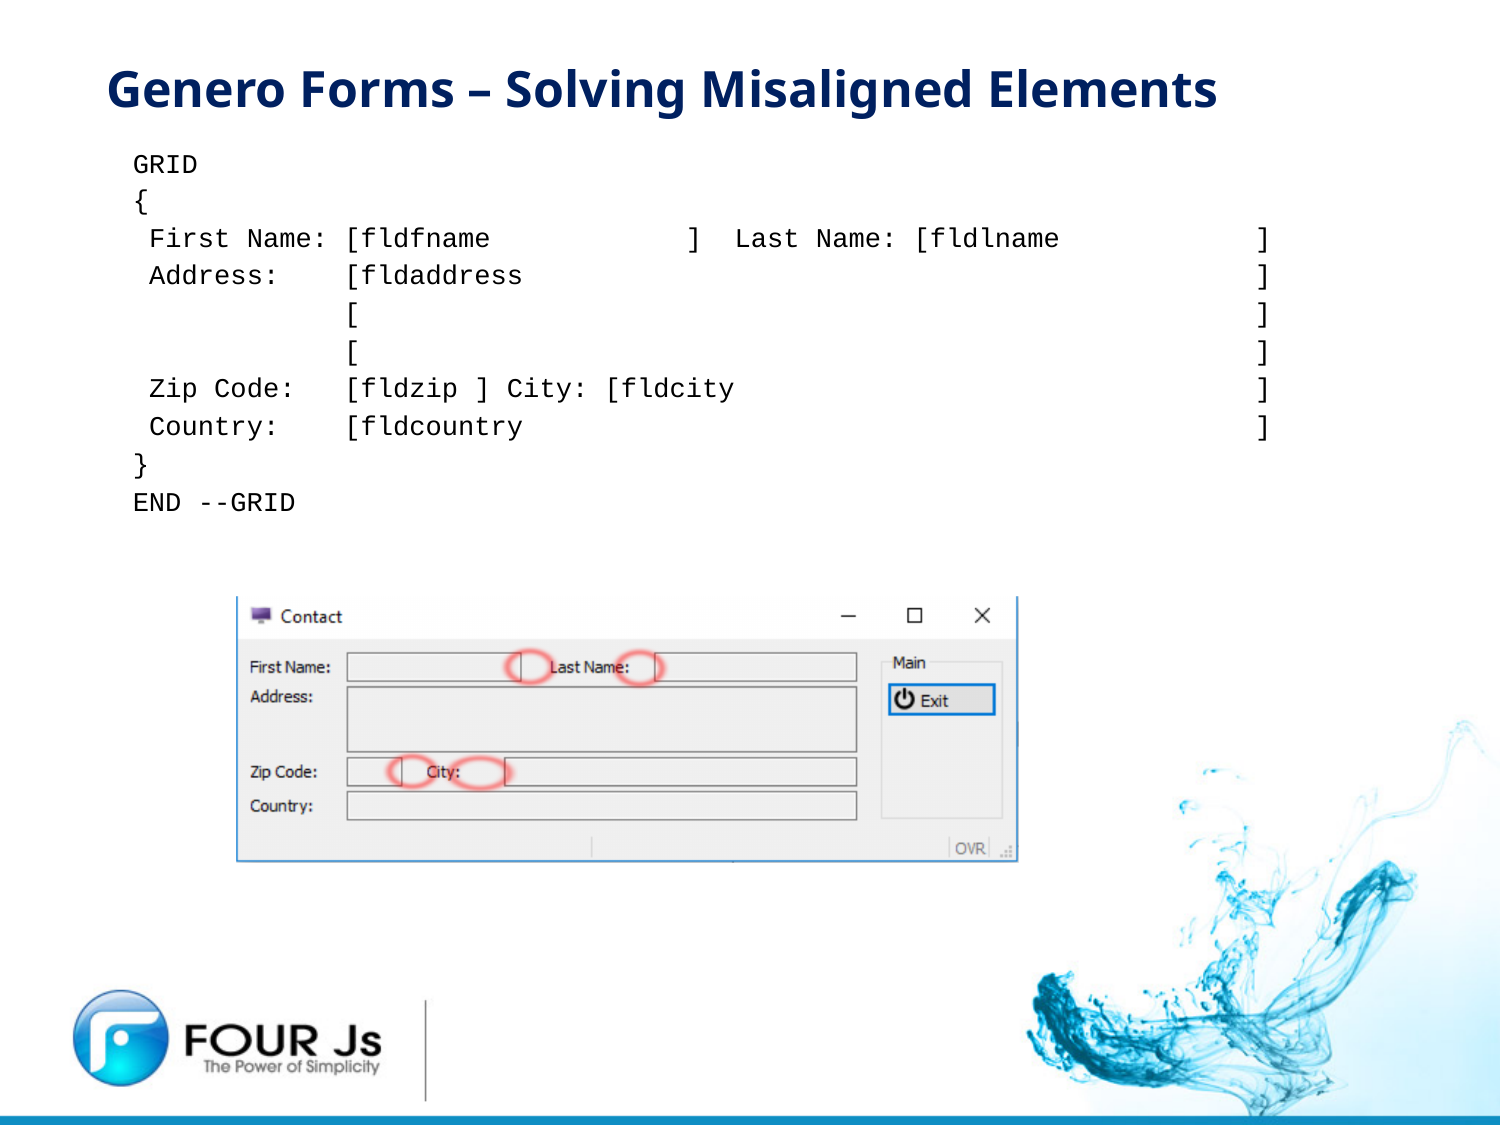

# Genero Forms – Solving Misaligned Elements
GRID
{
 First Name: [fldfname ] Last Name: [fldlname ]
 Address: [fldaddress ]
 [ ]
 [ ]
 Zip Code: [fldzip ] City: [fldcity ]
 Country: [fldcountry ]
}
END --GRID